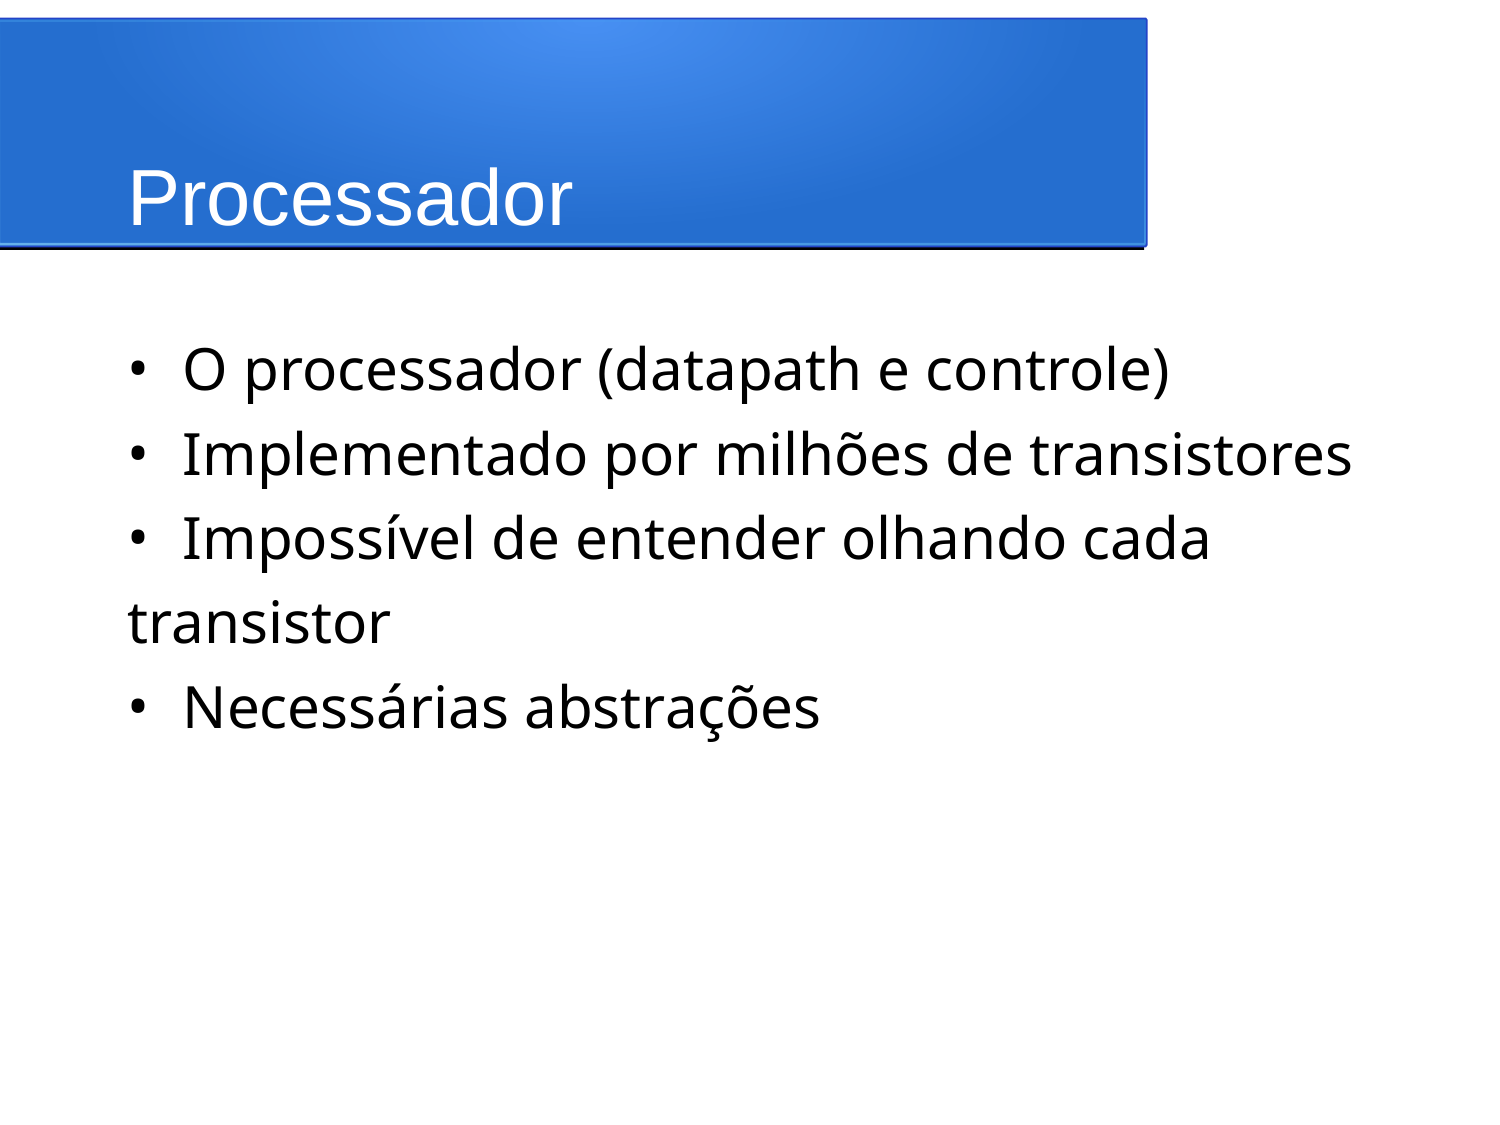

# Processador
O processador (datapath e controle)
Implementado por milhões de transistores
Impossível de entender olhando cada
transistor
Necessárias abstrações